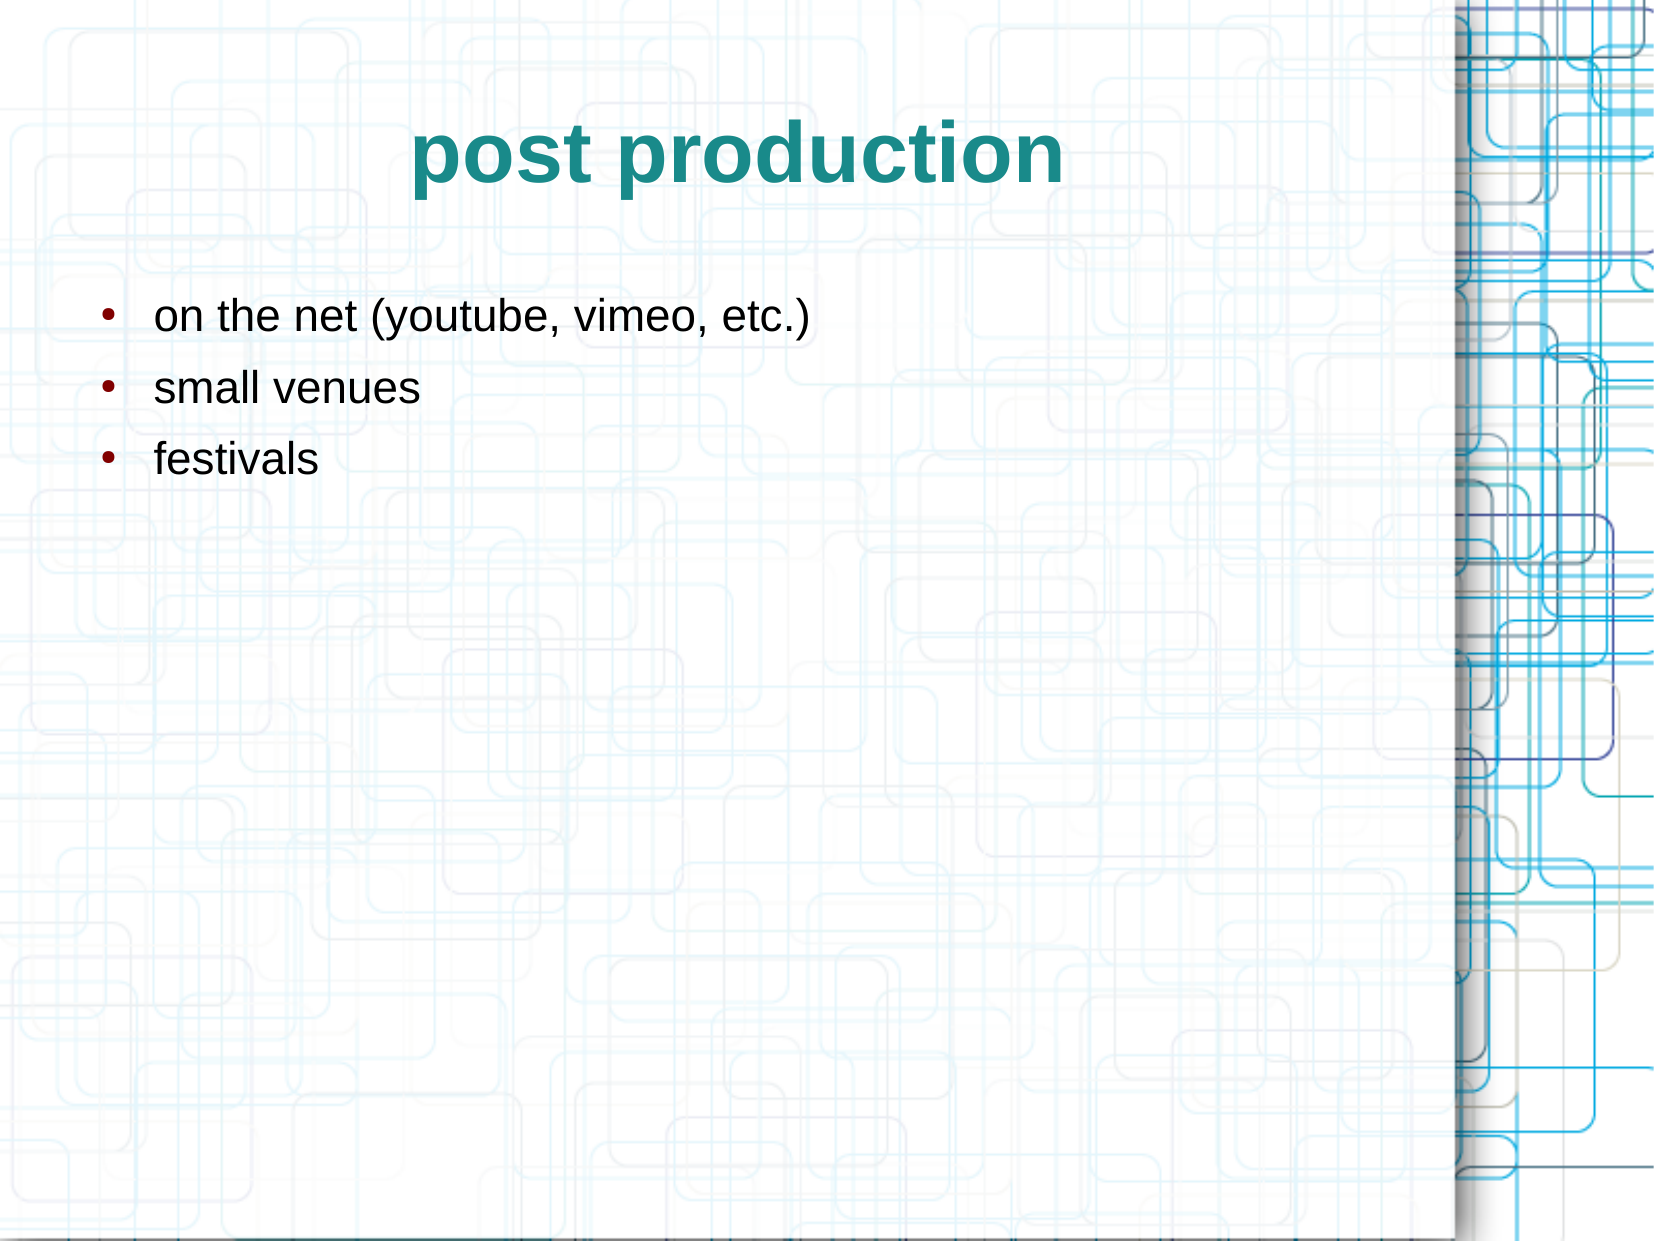

# post production
on the net (youtube, vimeo, etc.)
small venues
festivals